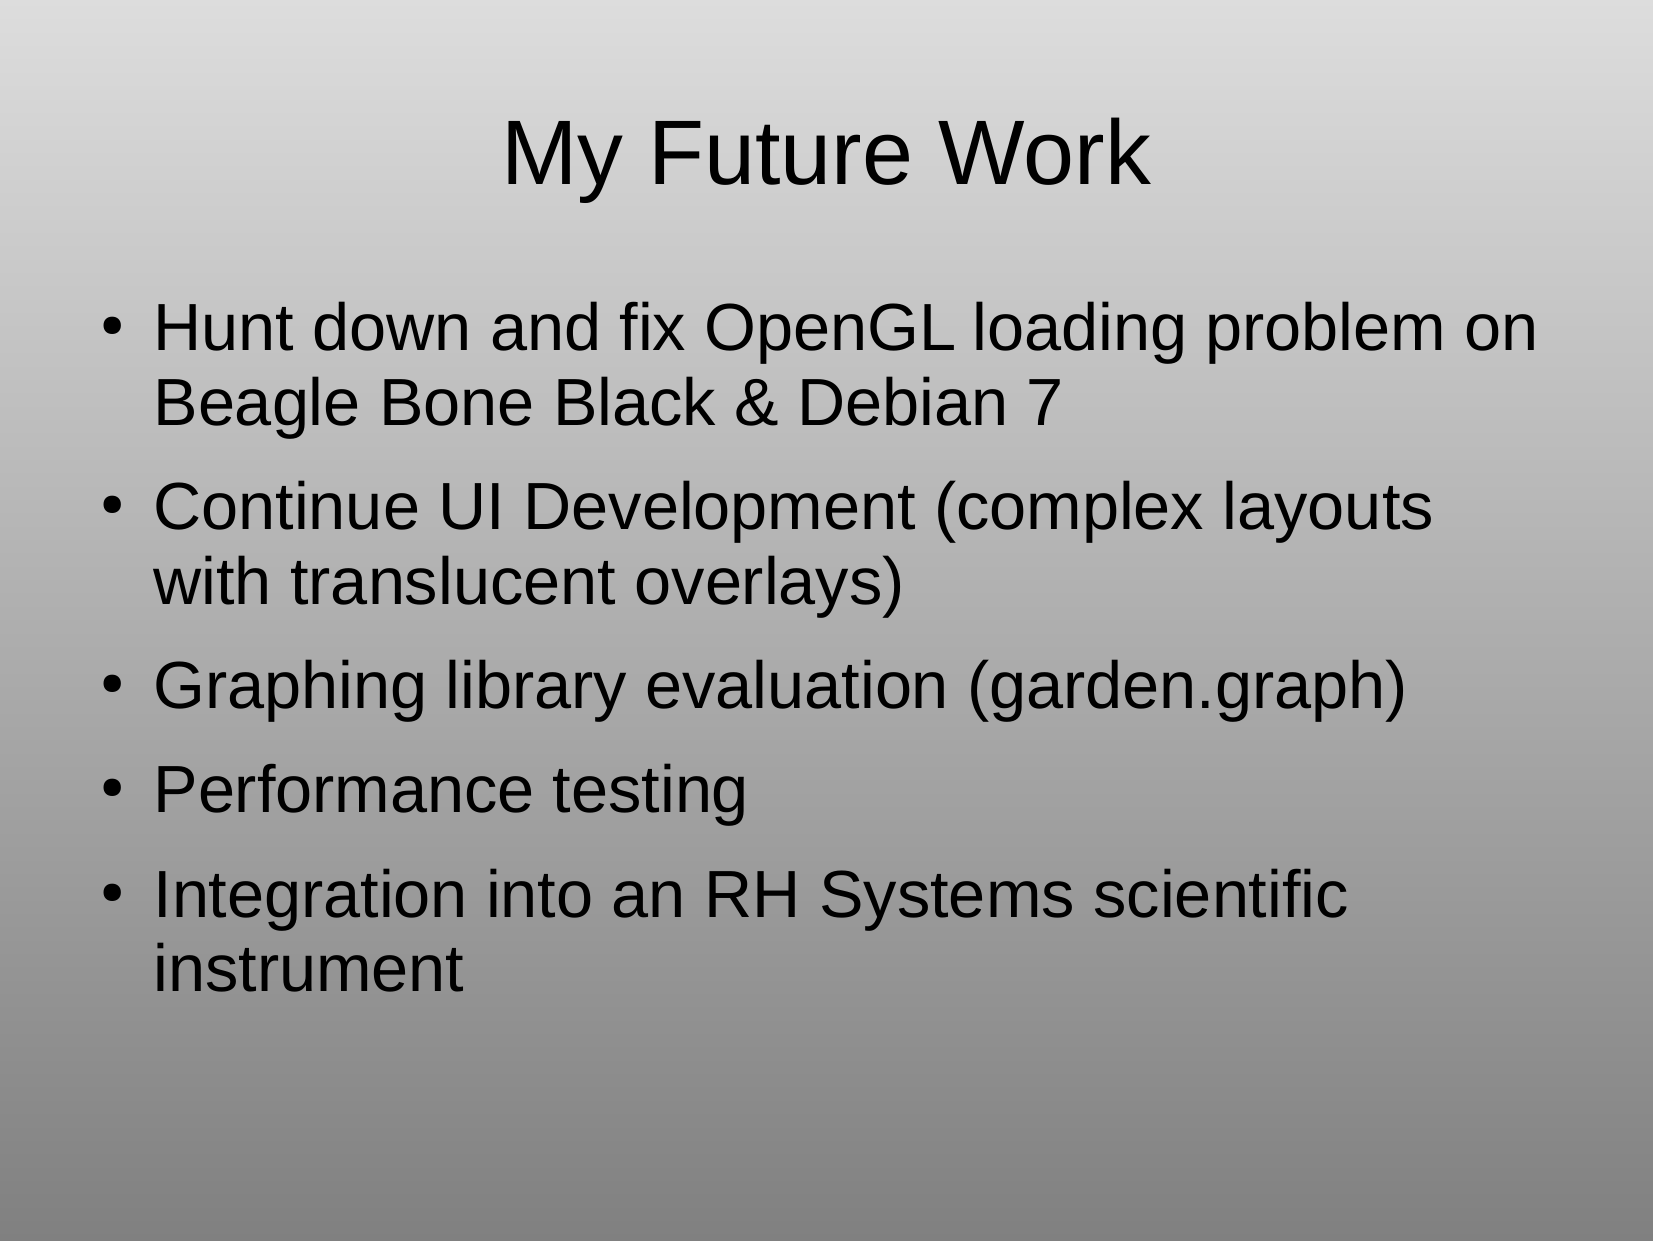

# My Future Work
Hunt down and fix OpenGL loading problem on Beagle Bone Black & Debian 7
Continue UI Development (complex layouts with translucent overlays)
Graphing library evaluation (garden.graph)
Performance testing
Integration into an RH Systems scientific instrument